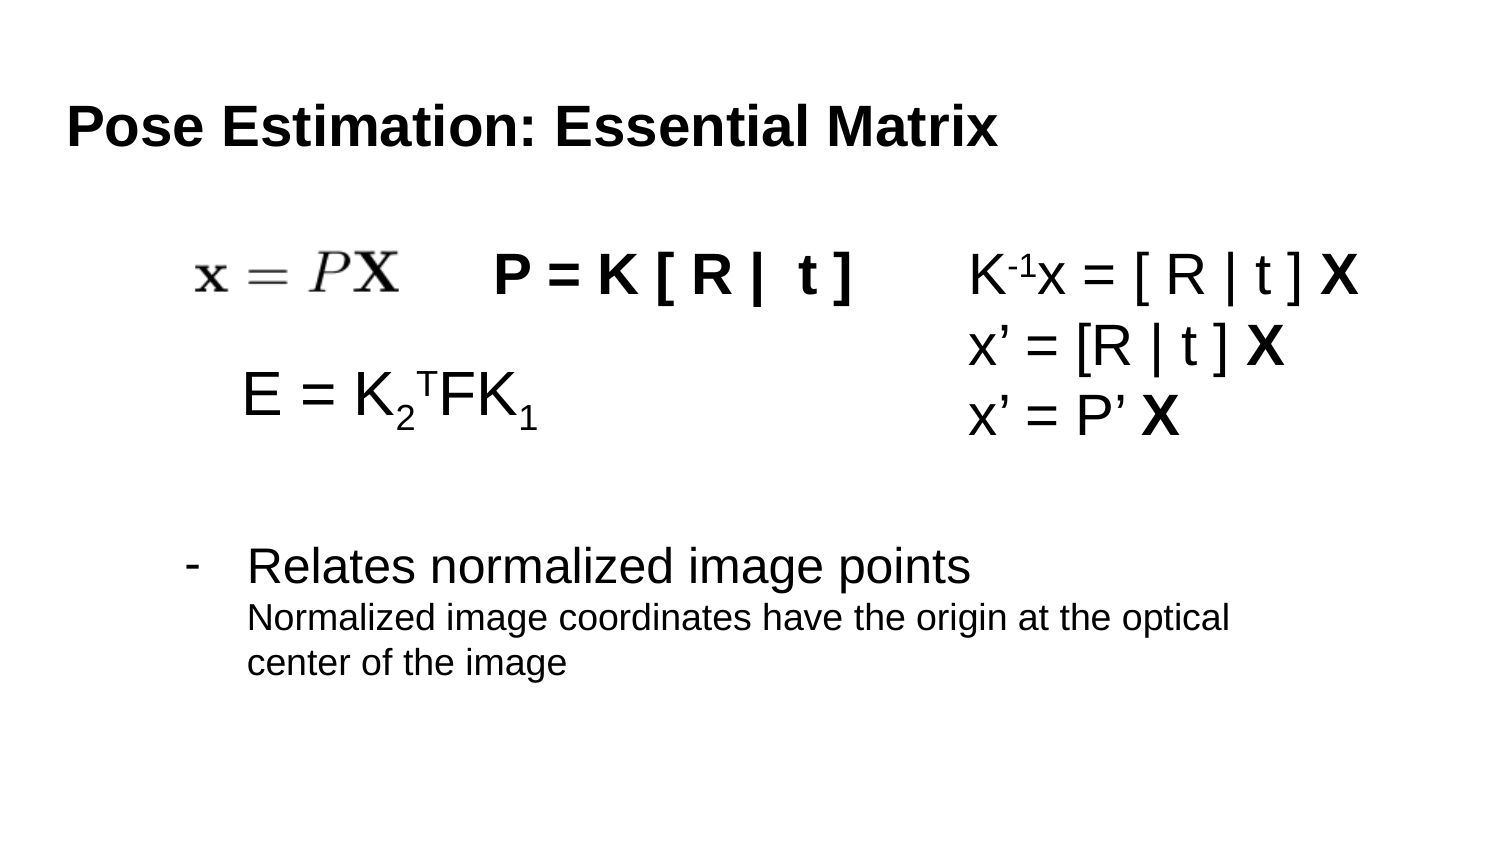

# Pose Estimation: Essential Matrix
P = K [ R | t ]
K-1x = [ R | t ] X
x’ = [R | t ] X
x’ = P’ X
E = K2TFK1
Relates normalized image points
Normalized image coordinates have the origin at the optical center of the image